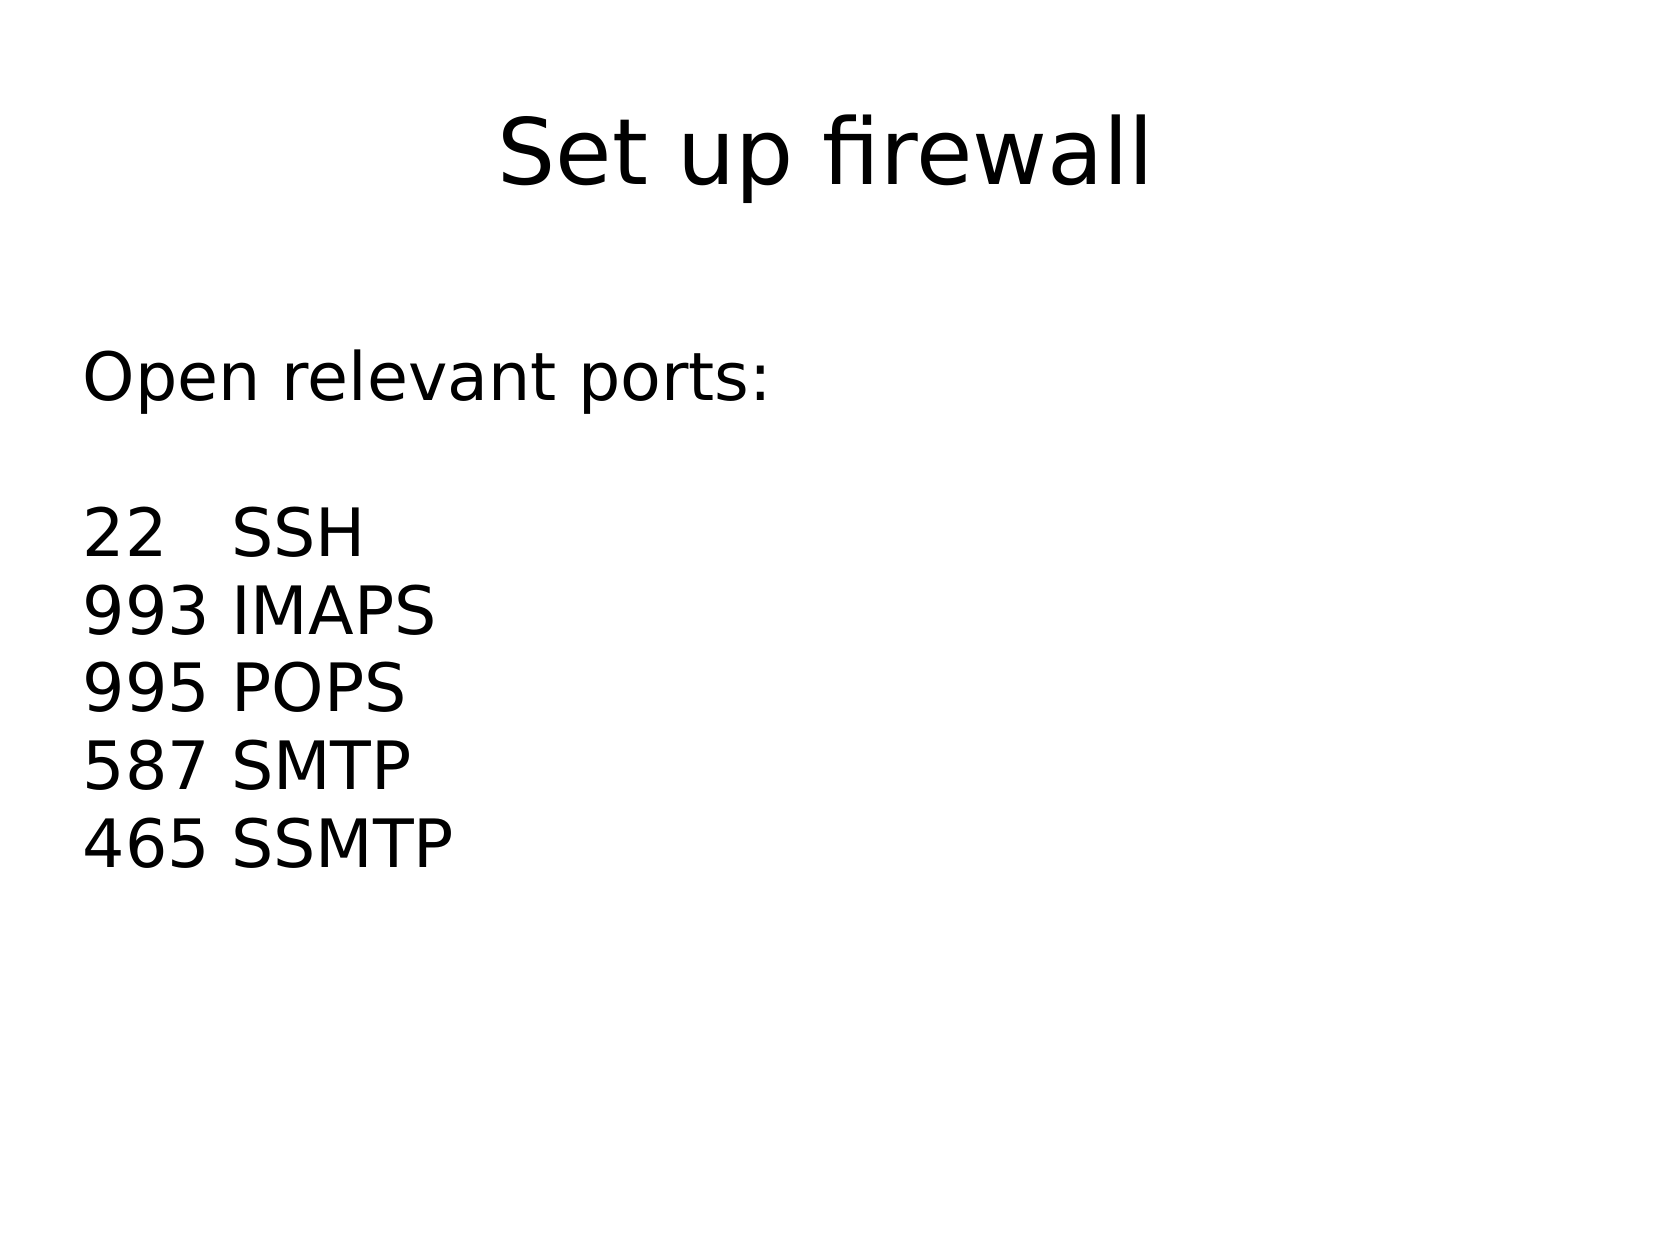

# Set up firewall
Open relevant ports:
22 SSH
993 IMAPS
995 POPS
587 SMTP
465 SSMTP